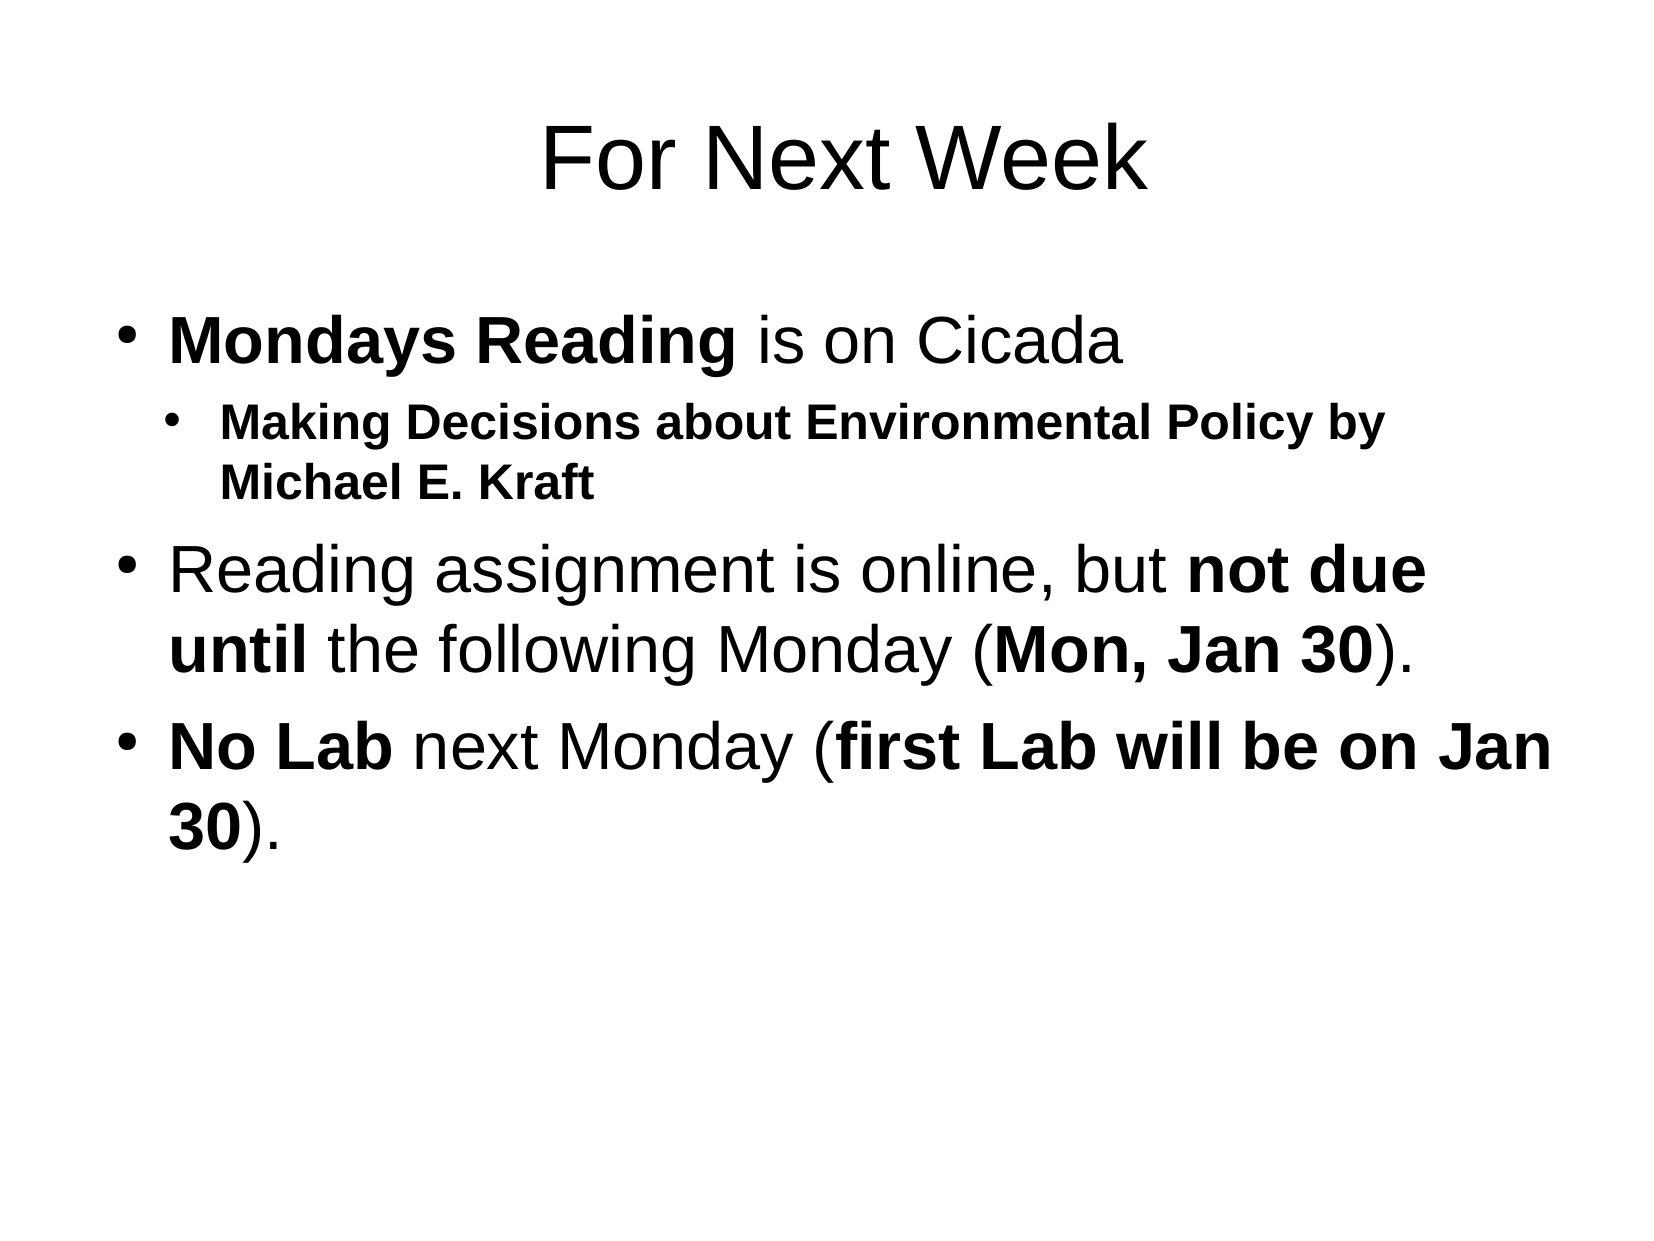

# For Next Week
Mondays Reading is on Cicada
Making Decisions about Environmental Policy by Michael E. Kraft
Reading assignment is online, but not due until the following Monday (Mon, Jan 30).
No Lab next Monday (first Lab will be on Jan 30).